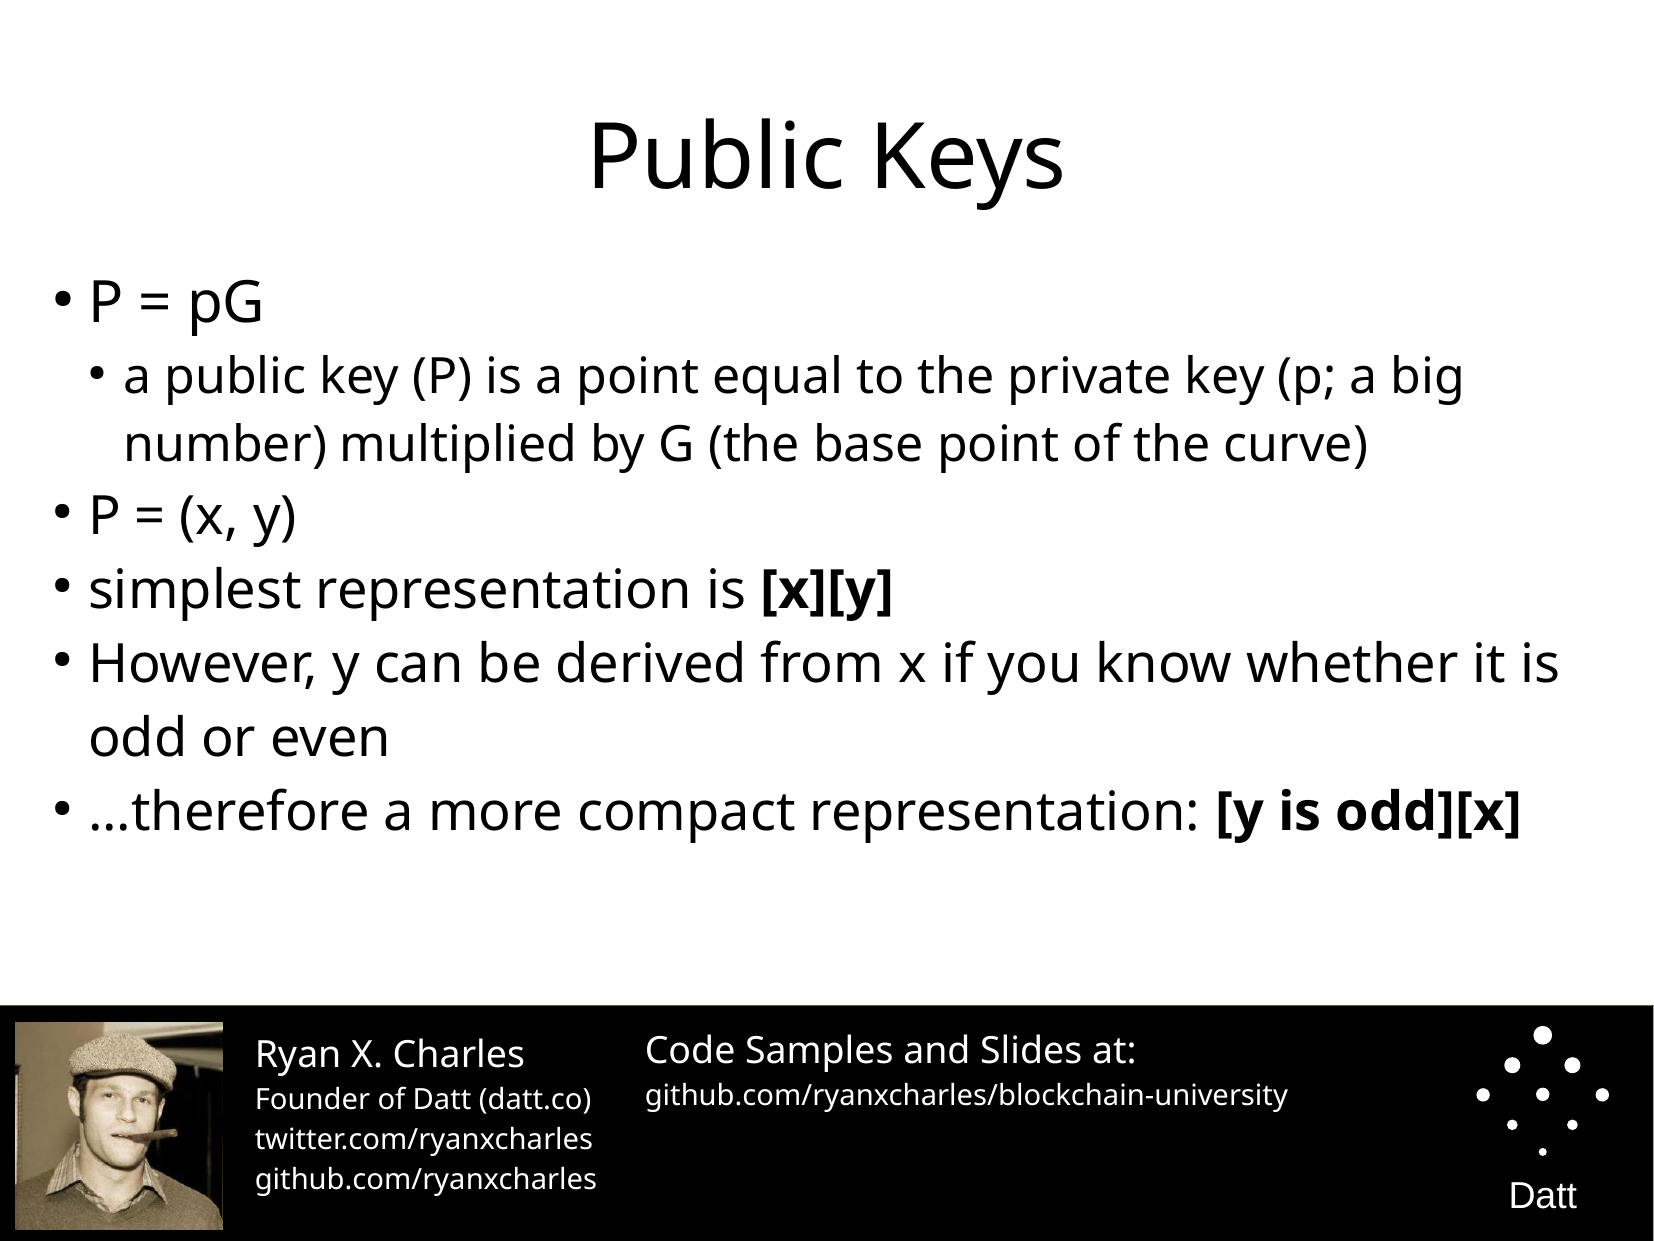

# Public Keys
P = pG
a public key (P) is a point equal to the private key (p; a big number) multiplied by G (the base point of the curve)
P = (x, y)
simplest representation is [x][y]
However, y can be derived from x if you know whether it is odd or even
...therefore a more compact representation: [y is odd][x]
Code Samples and Slides at:
github.com/ryanxcharles/blockchain-university
Ryan X. Charles
Founder of Datt (datt.co)
twitter.com/ryanxcharles
github.com/ryanxcharles
Datt